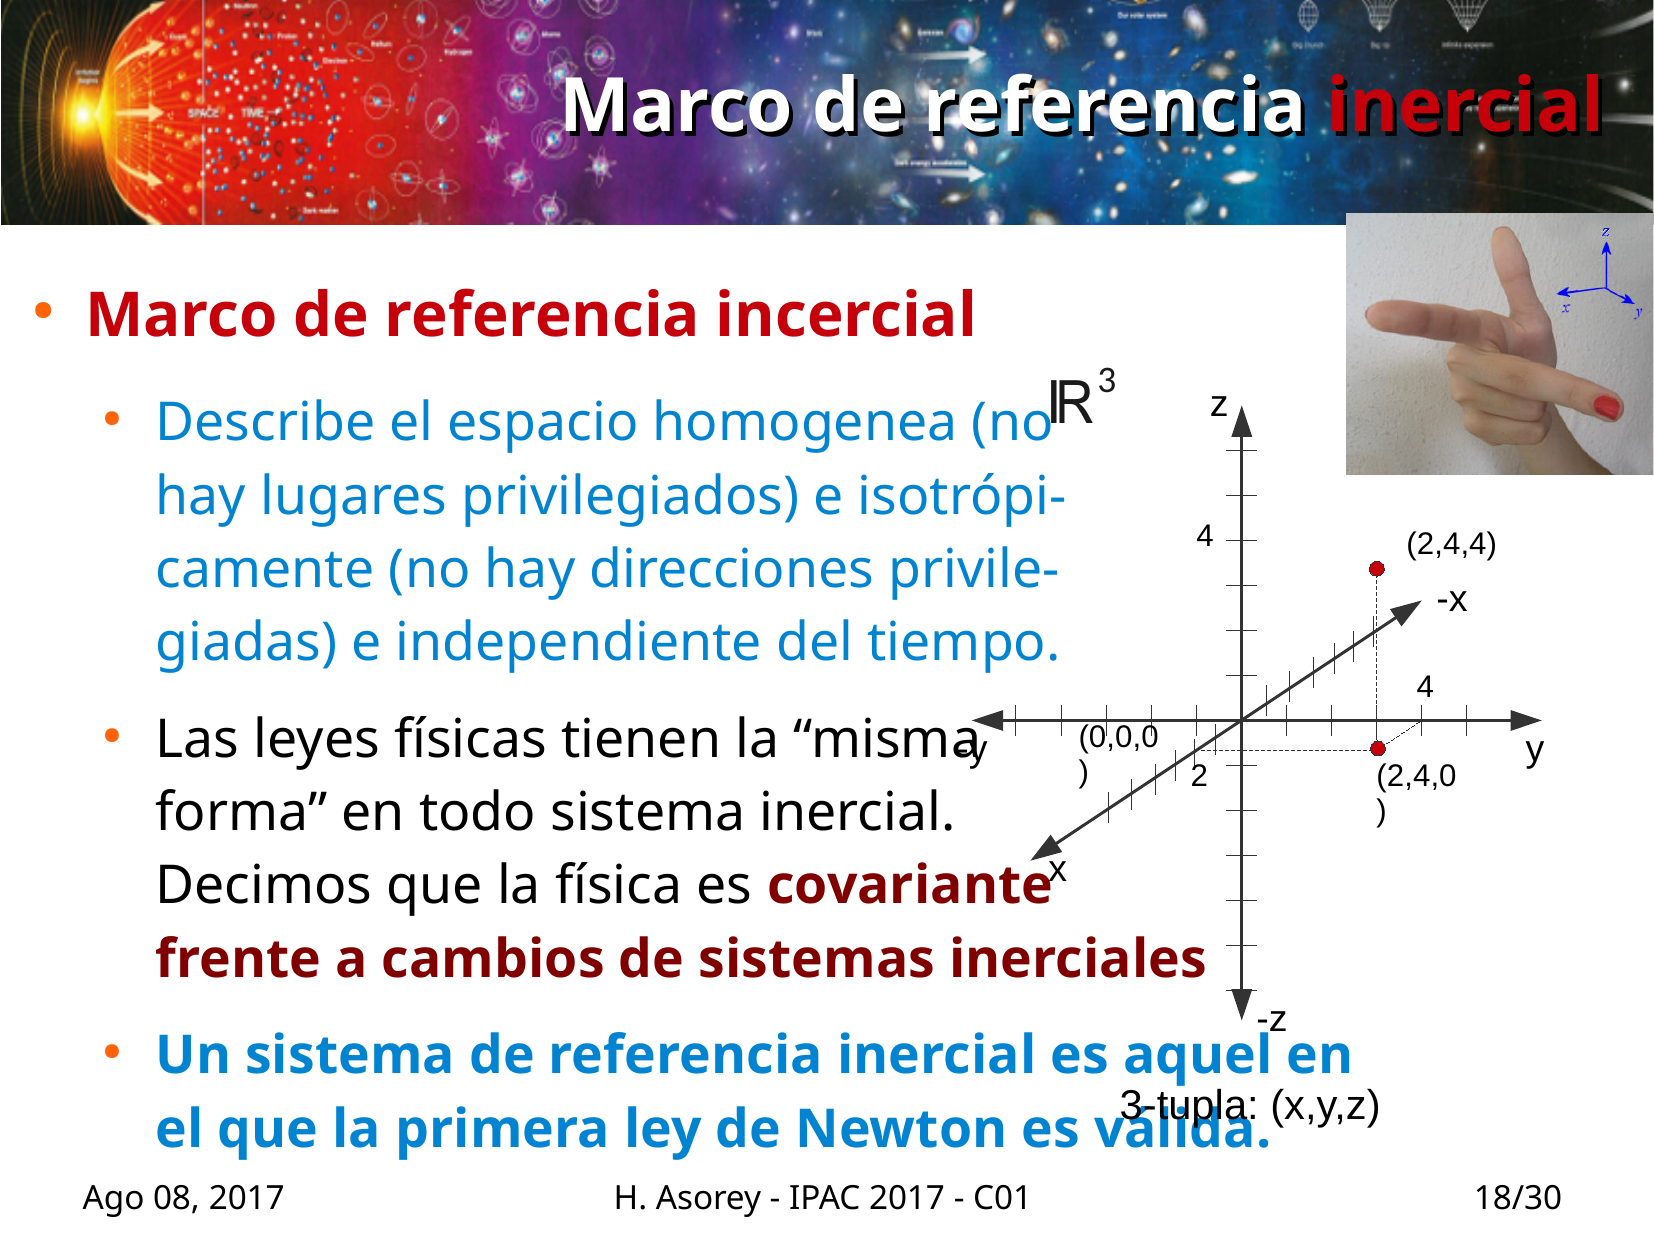

# Marco de referencia inercial
Marco de referencia incercial
Describe el espacio homogenea (no
hay lugares privilegiados) e isotrópi-
camente (no hay direcciones privile-
giadas) e independiente del tiempo.
Las leyes físicas tienen la “misma
forma” en todo sistema inercial.
Decimos que la física es covariante
frente a cambios de sistemas inerciales
Un sistema de referencia inercial es aquel en
el que la primera ley de Newton es válida.
z
4
(2,4,4)
-x
4
(0,0,0)
-y
y
2
(2,4,0)
x
-z
3-tupla: (x,y,z)
Ago 08, 2017
H. Asorey - IPAC 2017 - C01
18